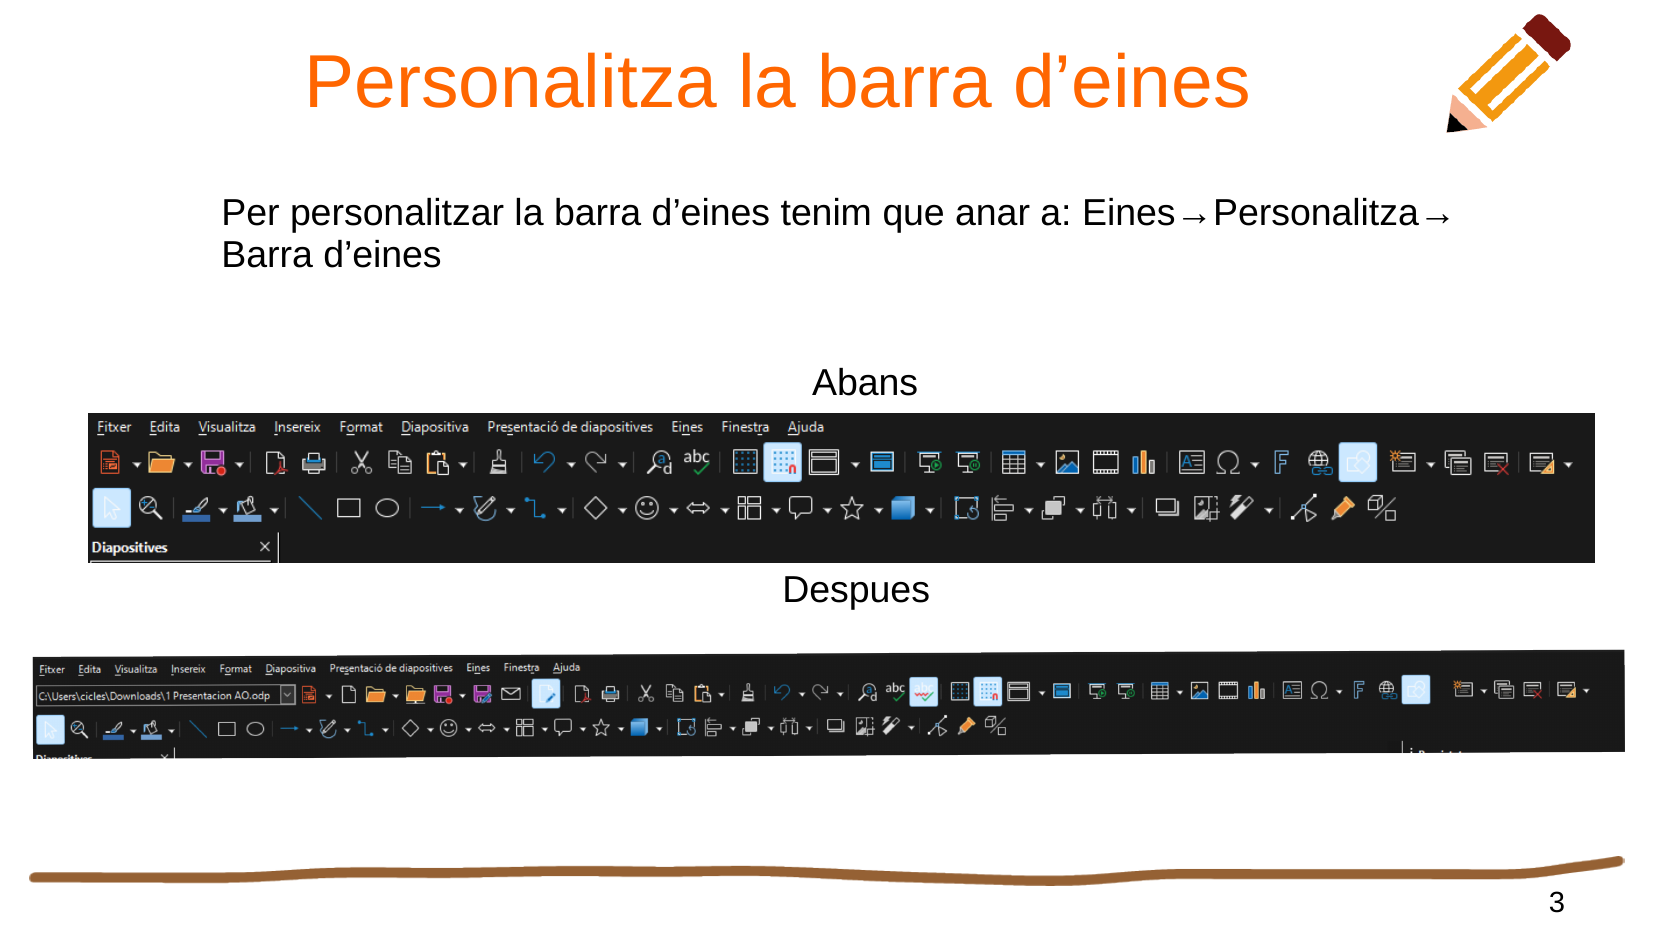

# Personalitza la barra d’eines
Per personalitzar la barra d’eines tenim que anar a: Eines→Personalitza→
Barra d’eines
		Abans
Despues
3